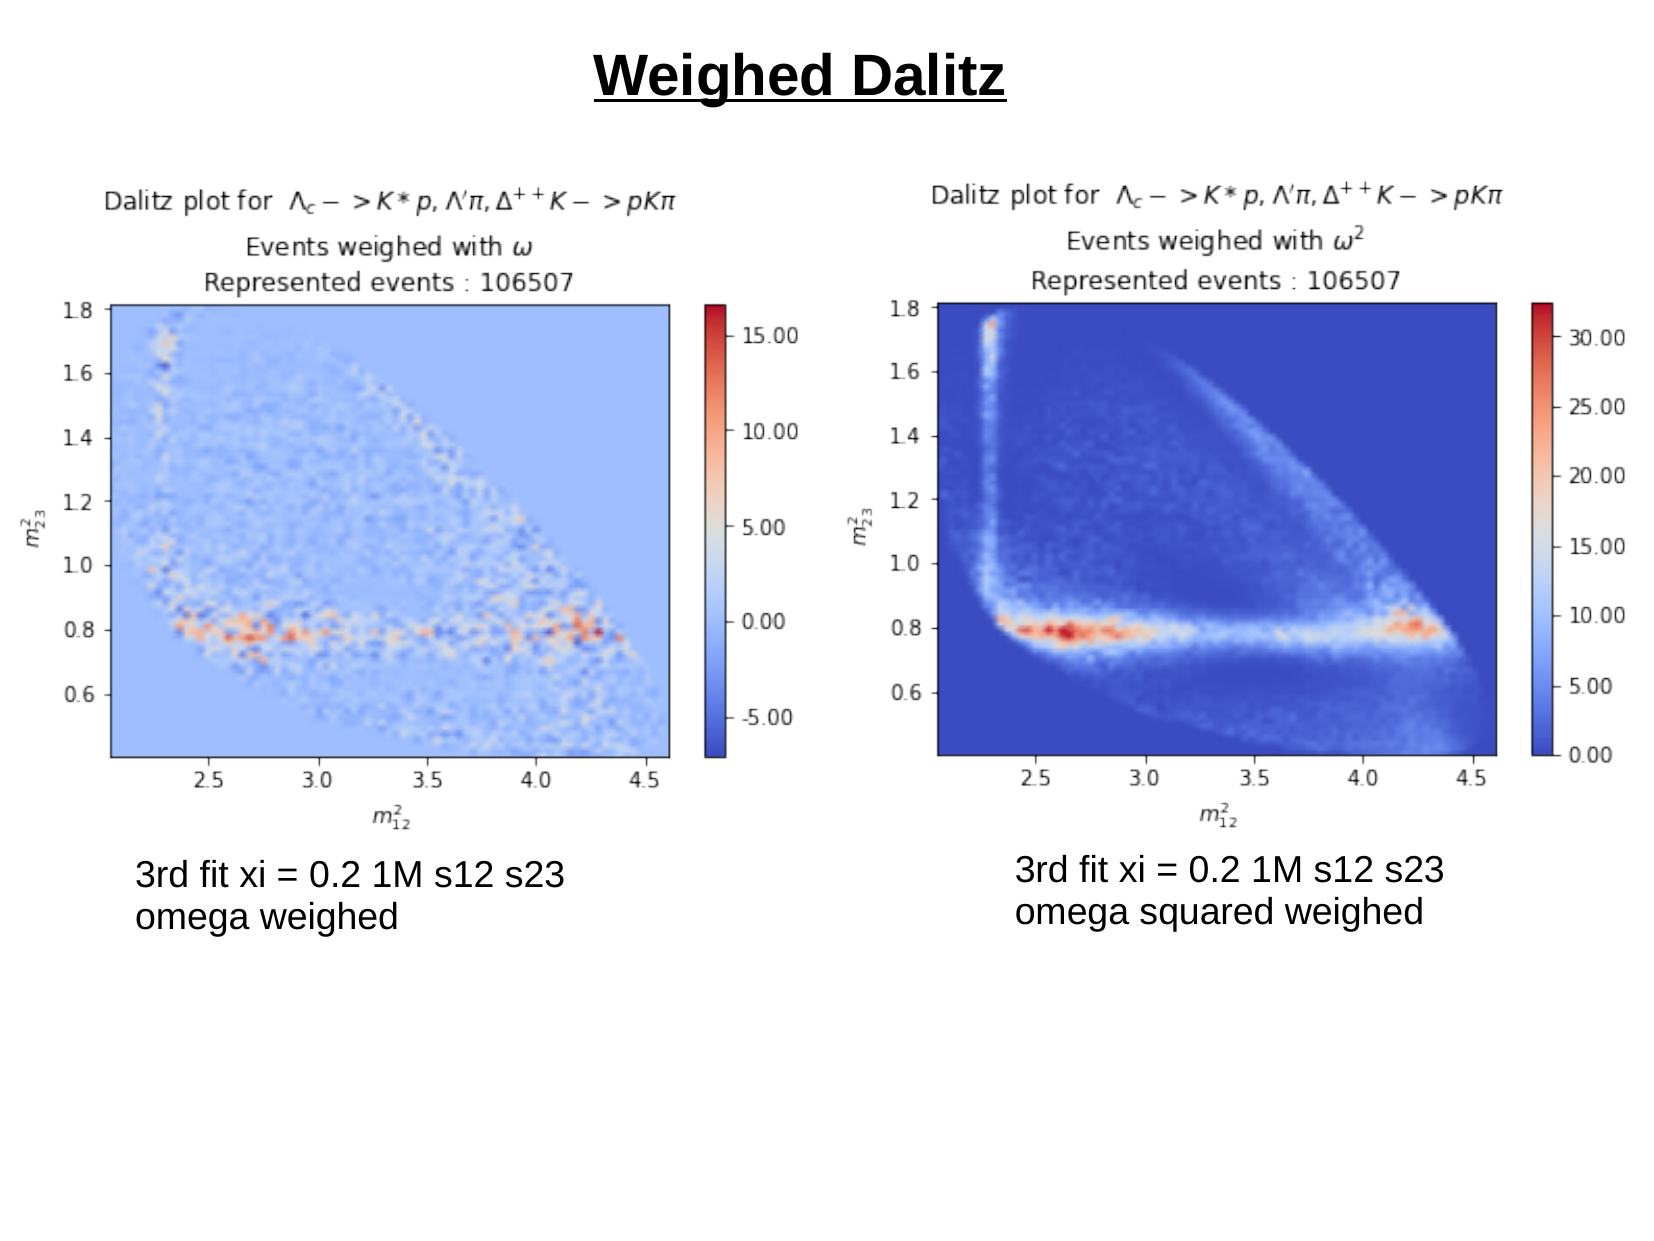

Weighed Dalitz
3rd fit xi = 0.2 1M s12 s23
omega squared weighed
3rd fit xi = 0.2 1M s12 s23
omega weighed